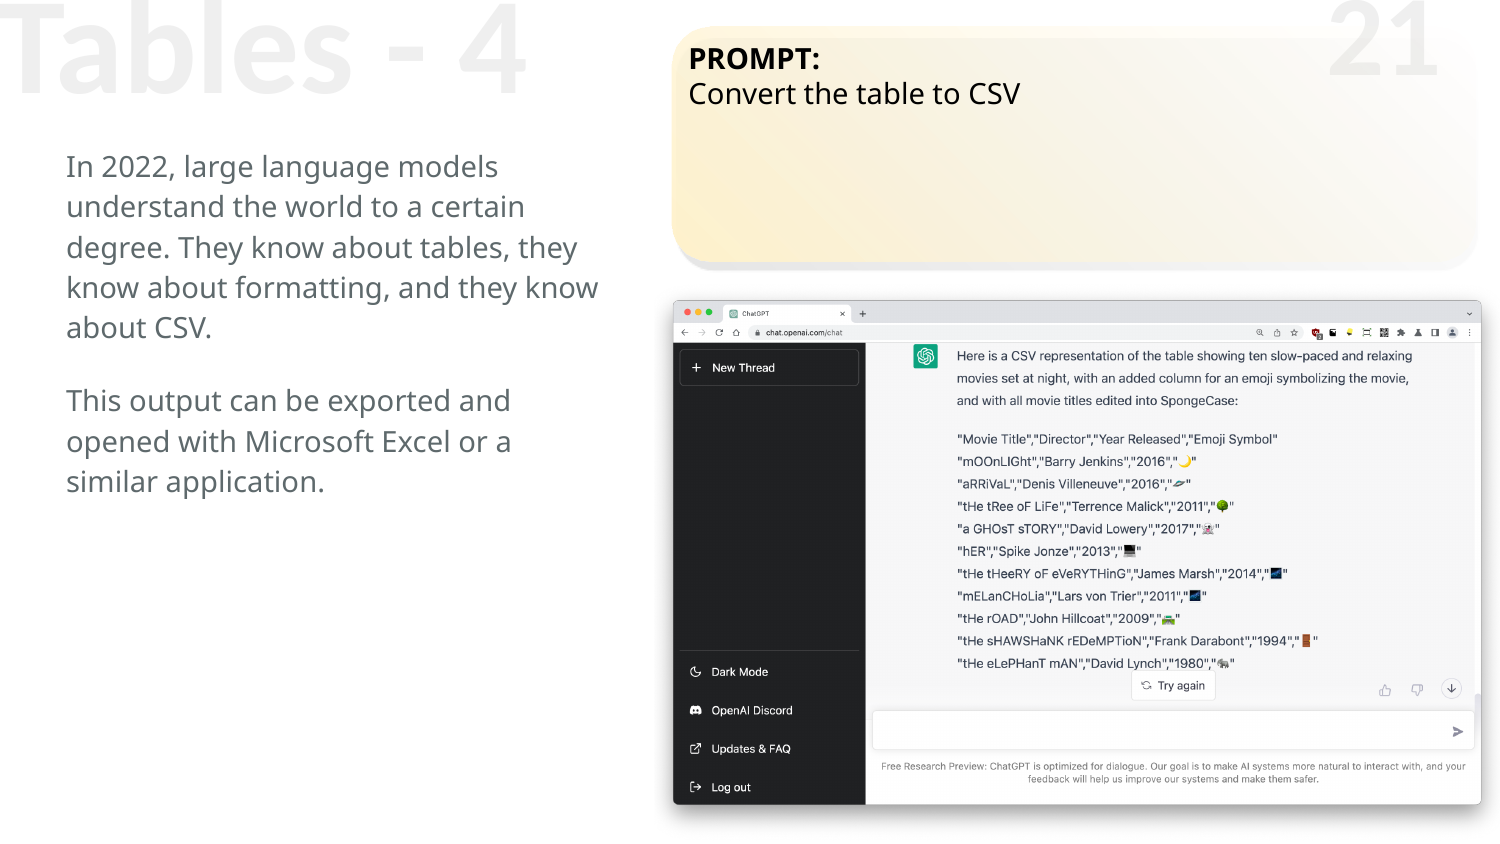

# Tables - 4
Convert the table to CSV
In 2022, large language models understand the world to a certain degree. They know about tables, they know about formatting, and they know about CSV.
This output can be exported and opened with Microsoft Excel or a similar application.